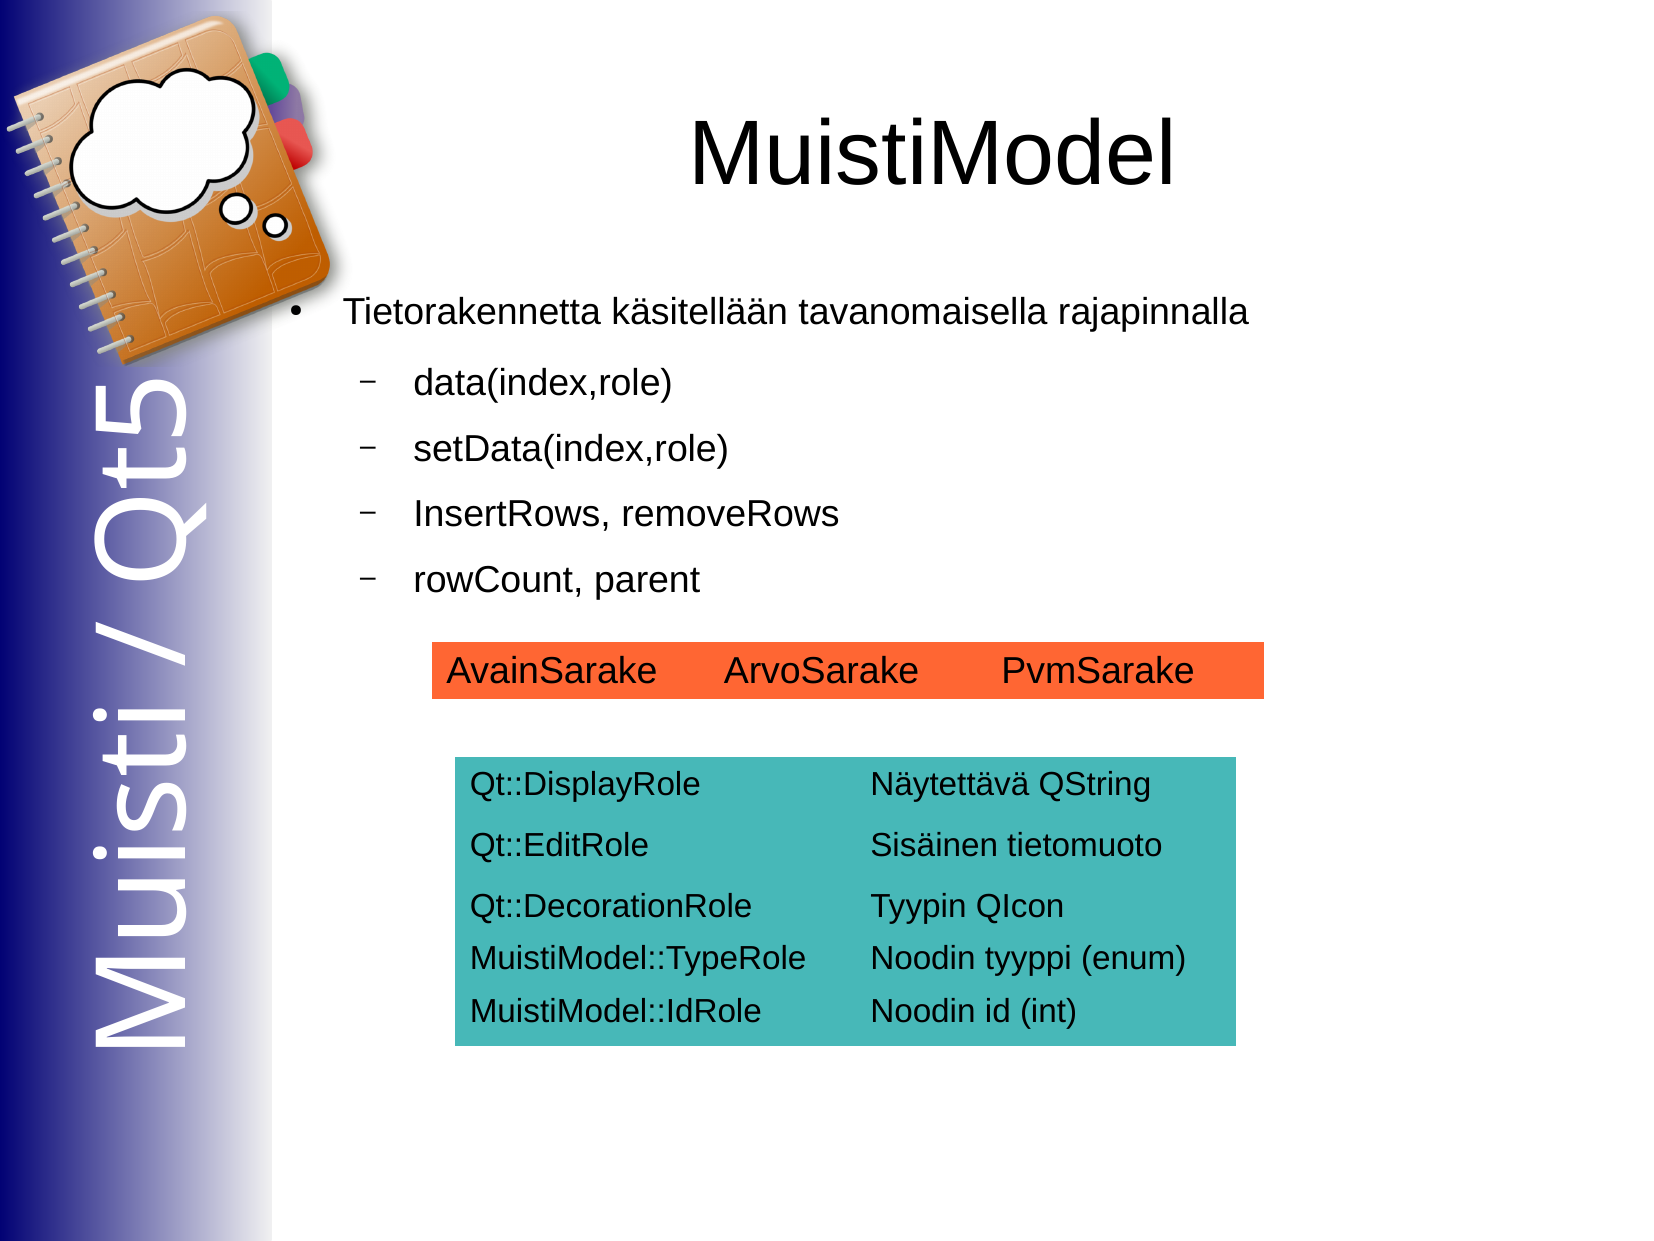

# MuistiModel
Tietorakennetta käsitellään tavanomaisella rajapinnalla
data(index,role)
setData(index,role)
InsertRows, removeRows
rowCount, parent
| AvainSarake | ArvoSarake | PvmSarake |
| --- | --- | --- |
| Qt::DisplayRole | Näytettävä QString |
| --- | --- |
| Qt::EditRole | Sisäinen tietomuoto |
| Qt::DecorationRole | Tyypin QIcon |
| MuistiModel::TypeRole | Noodin tyyppi (enum) |
| MuistiModel::IdRole | Noodin id (int) |